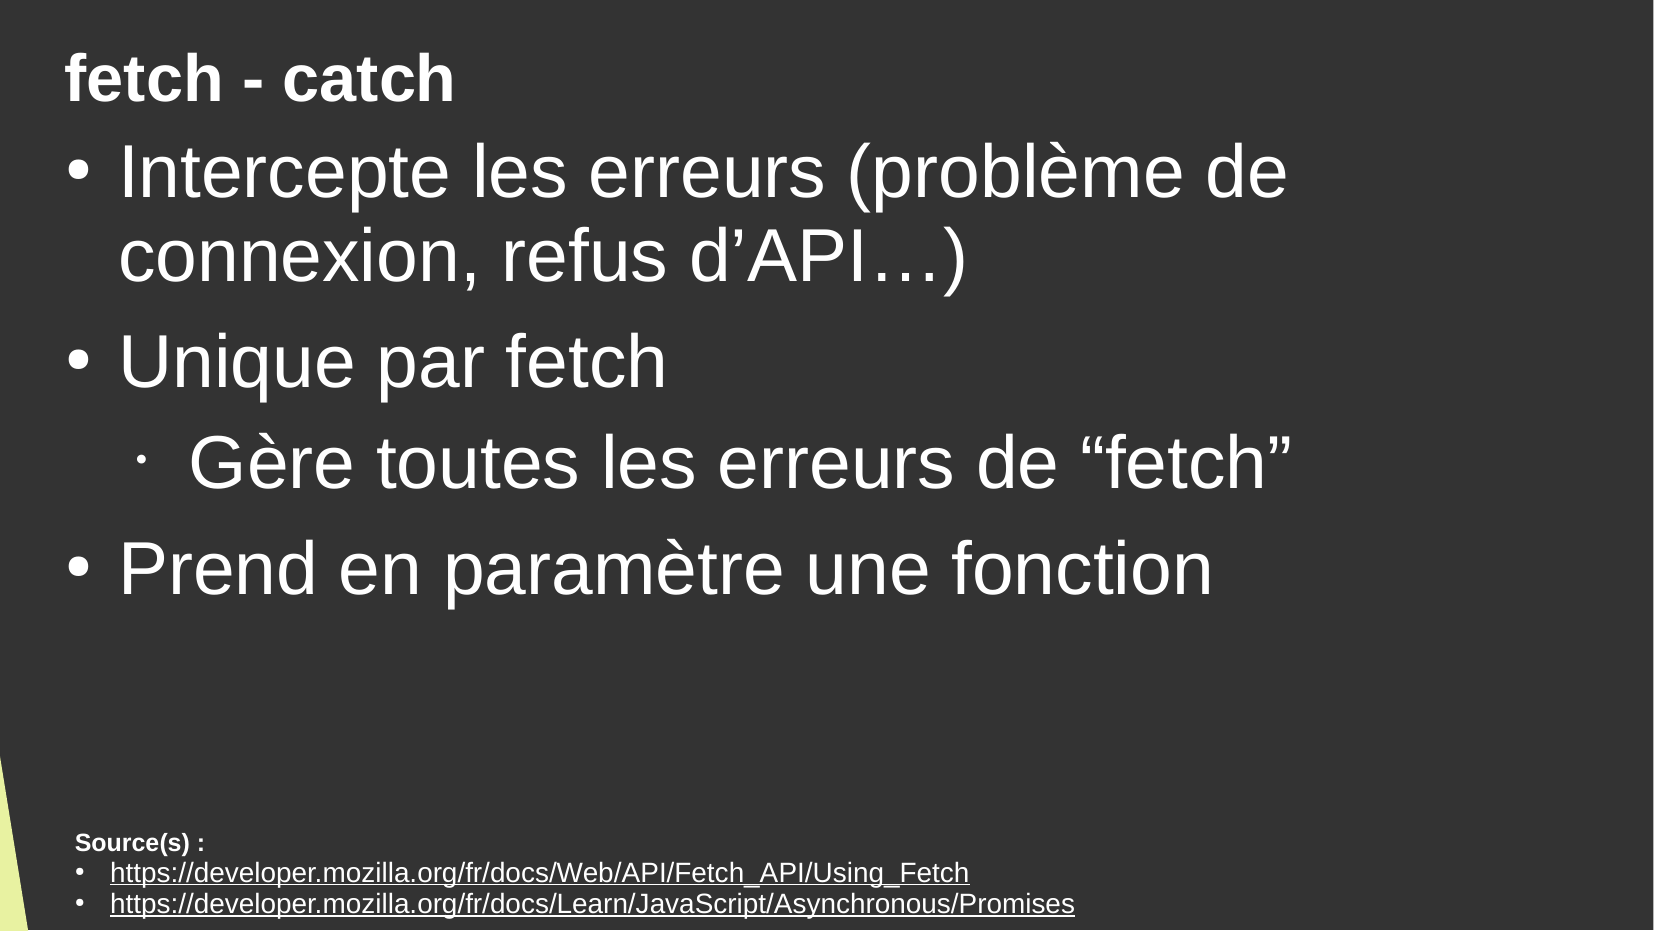

# fetch - catch
Intercepte les erreurs (problème de connexion, refus d’API…)
Unique par fetch
Gère toutes les erreurs de “fetch”
Prend en paramètre une fonction
Source(s) :
https://developer.mozilla.org/fr/docs/Web/API/Fetch_API/Using_Fetch
https://developer.mozilla.org/fr/docs/Learn/JavaScript/Asynchronous/Promises